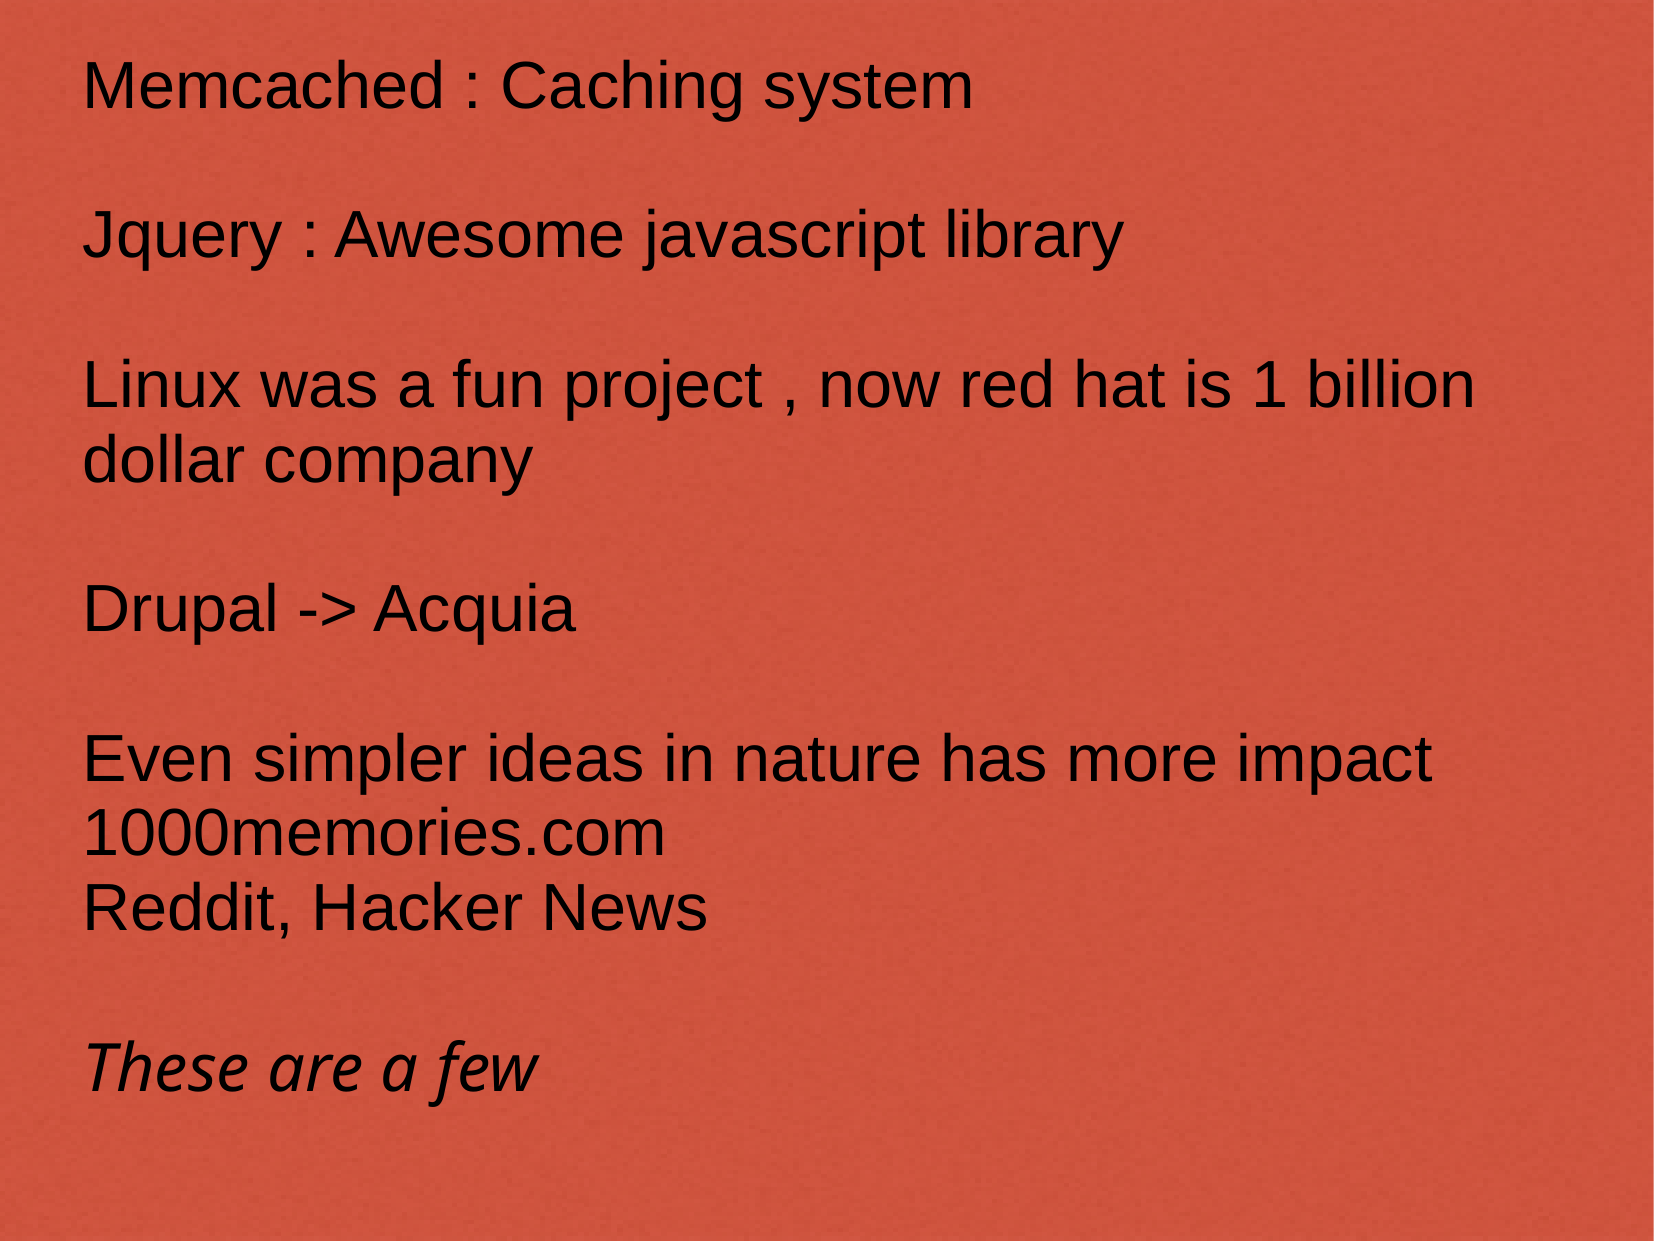

# Memcached : Caching system
Jquery : Awesome javascript library
Linux was a fun project , now red hat is 1 billion dollar company
Drupal -> Acquia
Even simpler ideas in nature has more impact
1000memories.com
Reddit, Hacker News
These are a few